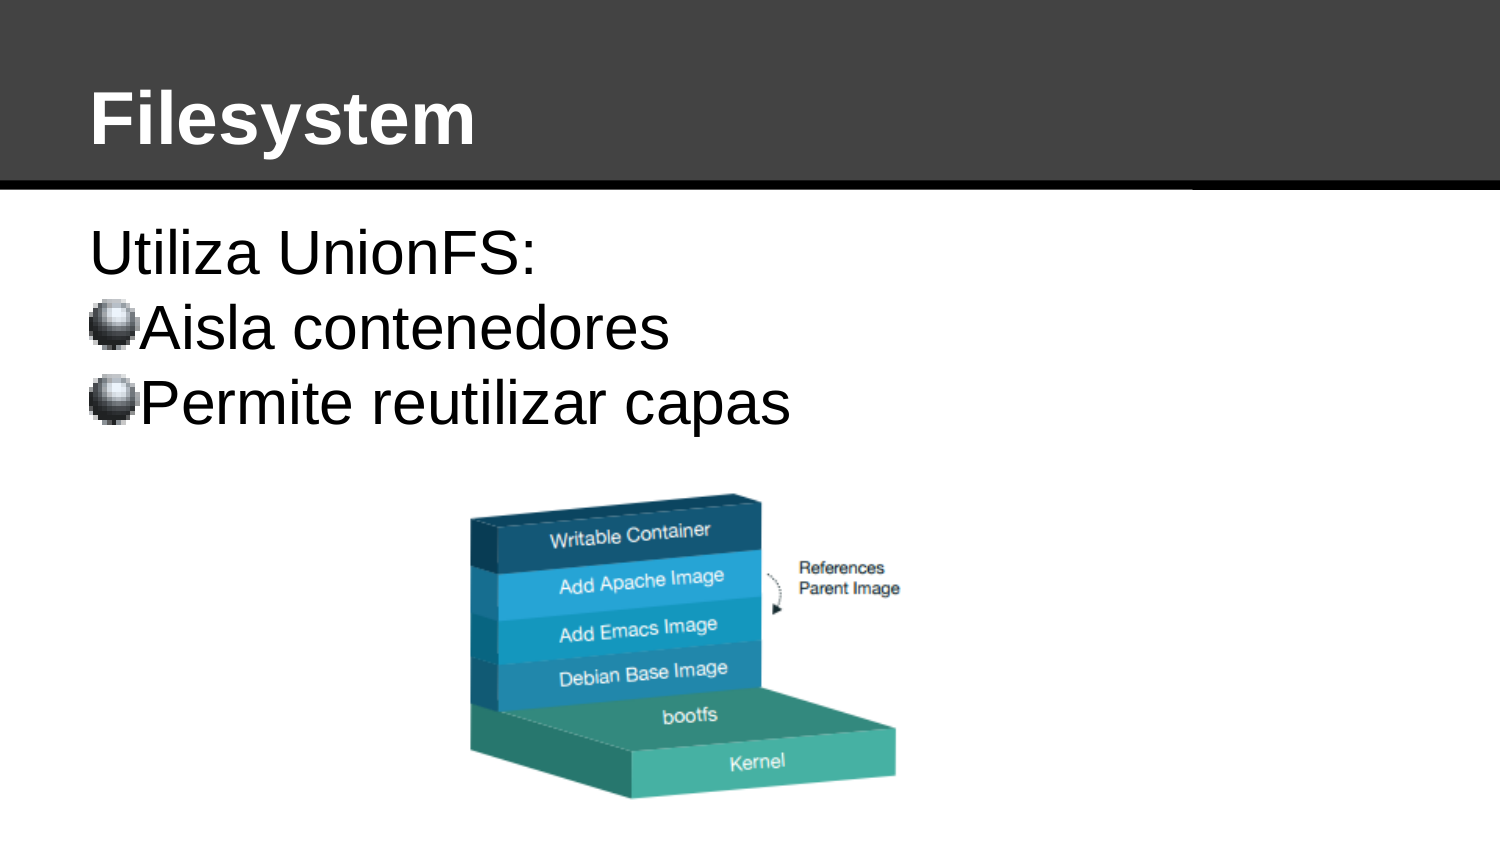

Filesystem
Utiliza UnionFS:
Aisla contenedores
Permite reutilizar capas